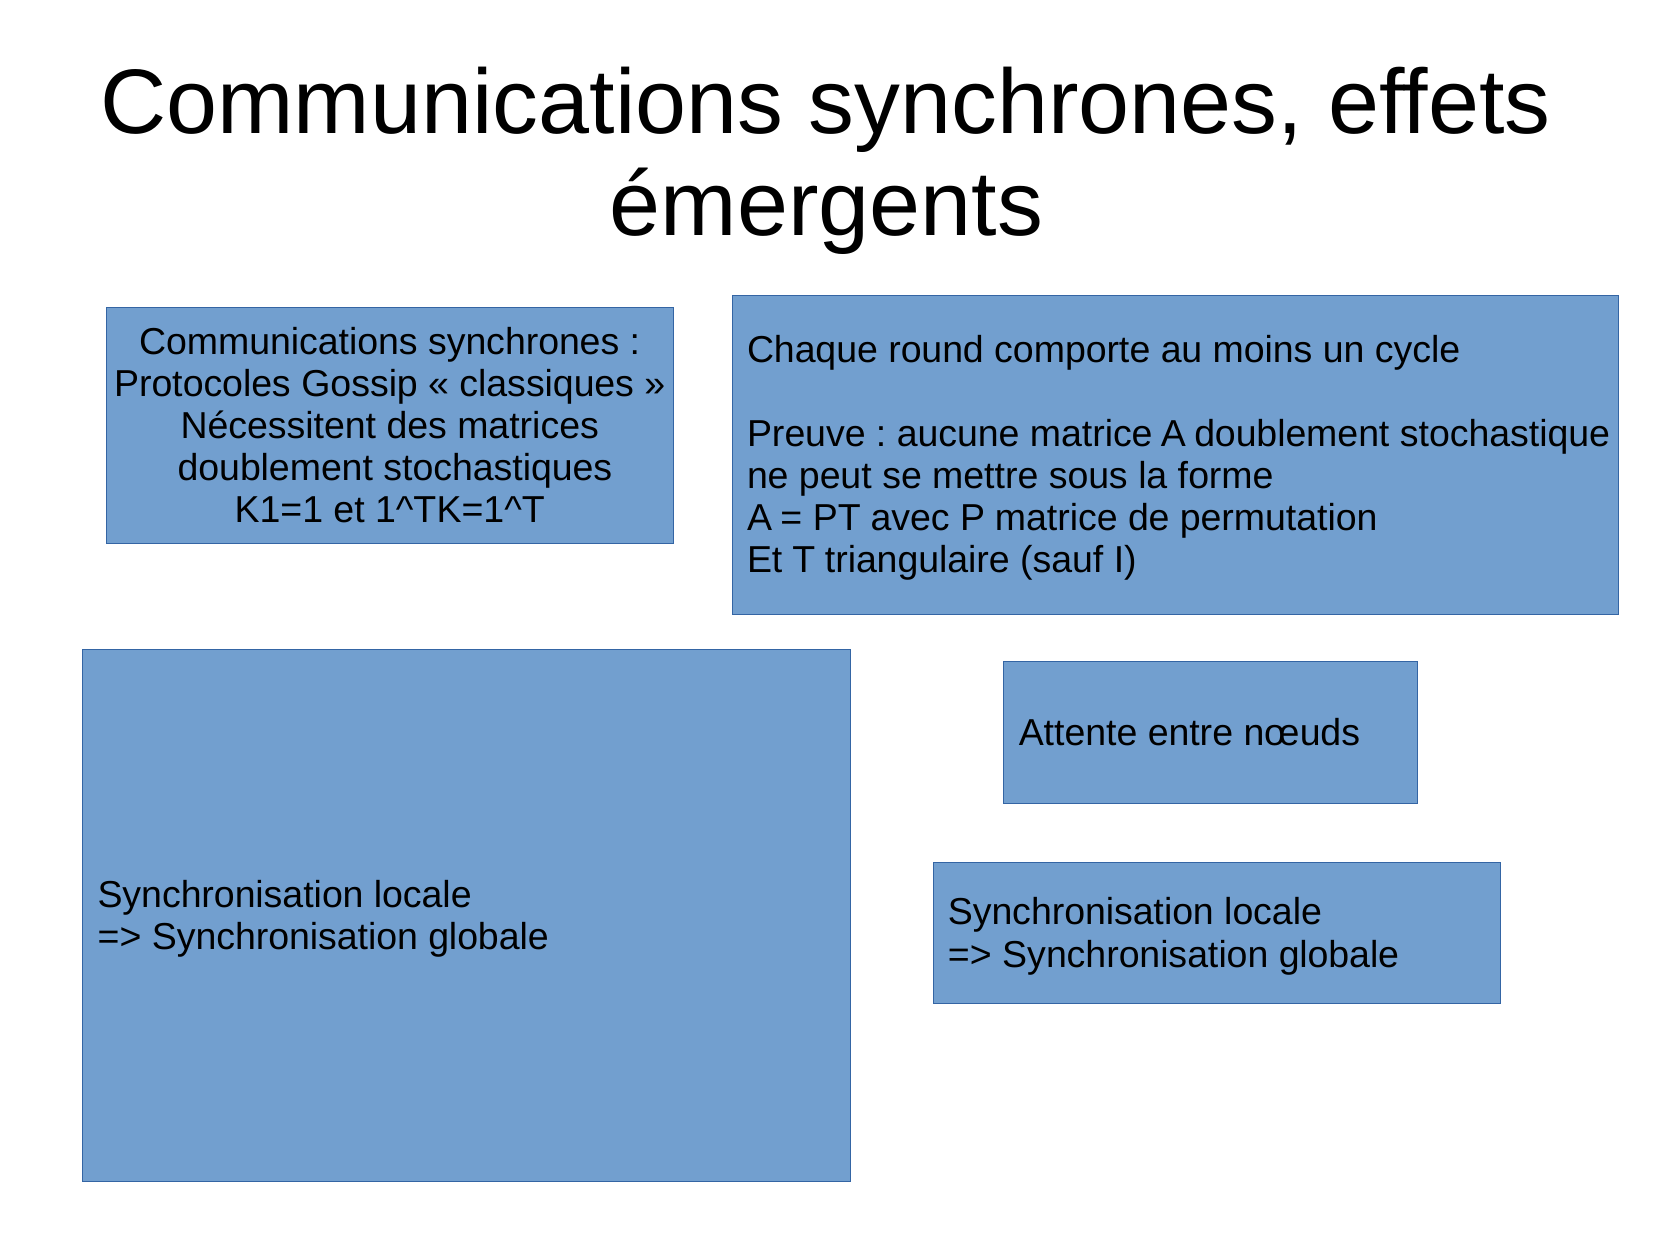

# Communications synchrones, effets émergents
Chaque round comporte au moins un cycle
Preuve : aucune matrice A doublement stochastique
ne peut se mettre sous la forme
A = PT avec P matrice de permutation
Et T triangulaire (sauf I)
Communications synchrones :
Protocoles Gossip « classiques »
Nécessitent des matrices
 doublement stochastiques
K1=1 et 1^TK=1^T
Synchronisation locale
=> Synchronisation globale
Attente entre nœuds
Synchronisation locale
=> Synchronisation globale